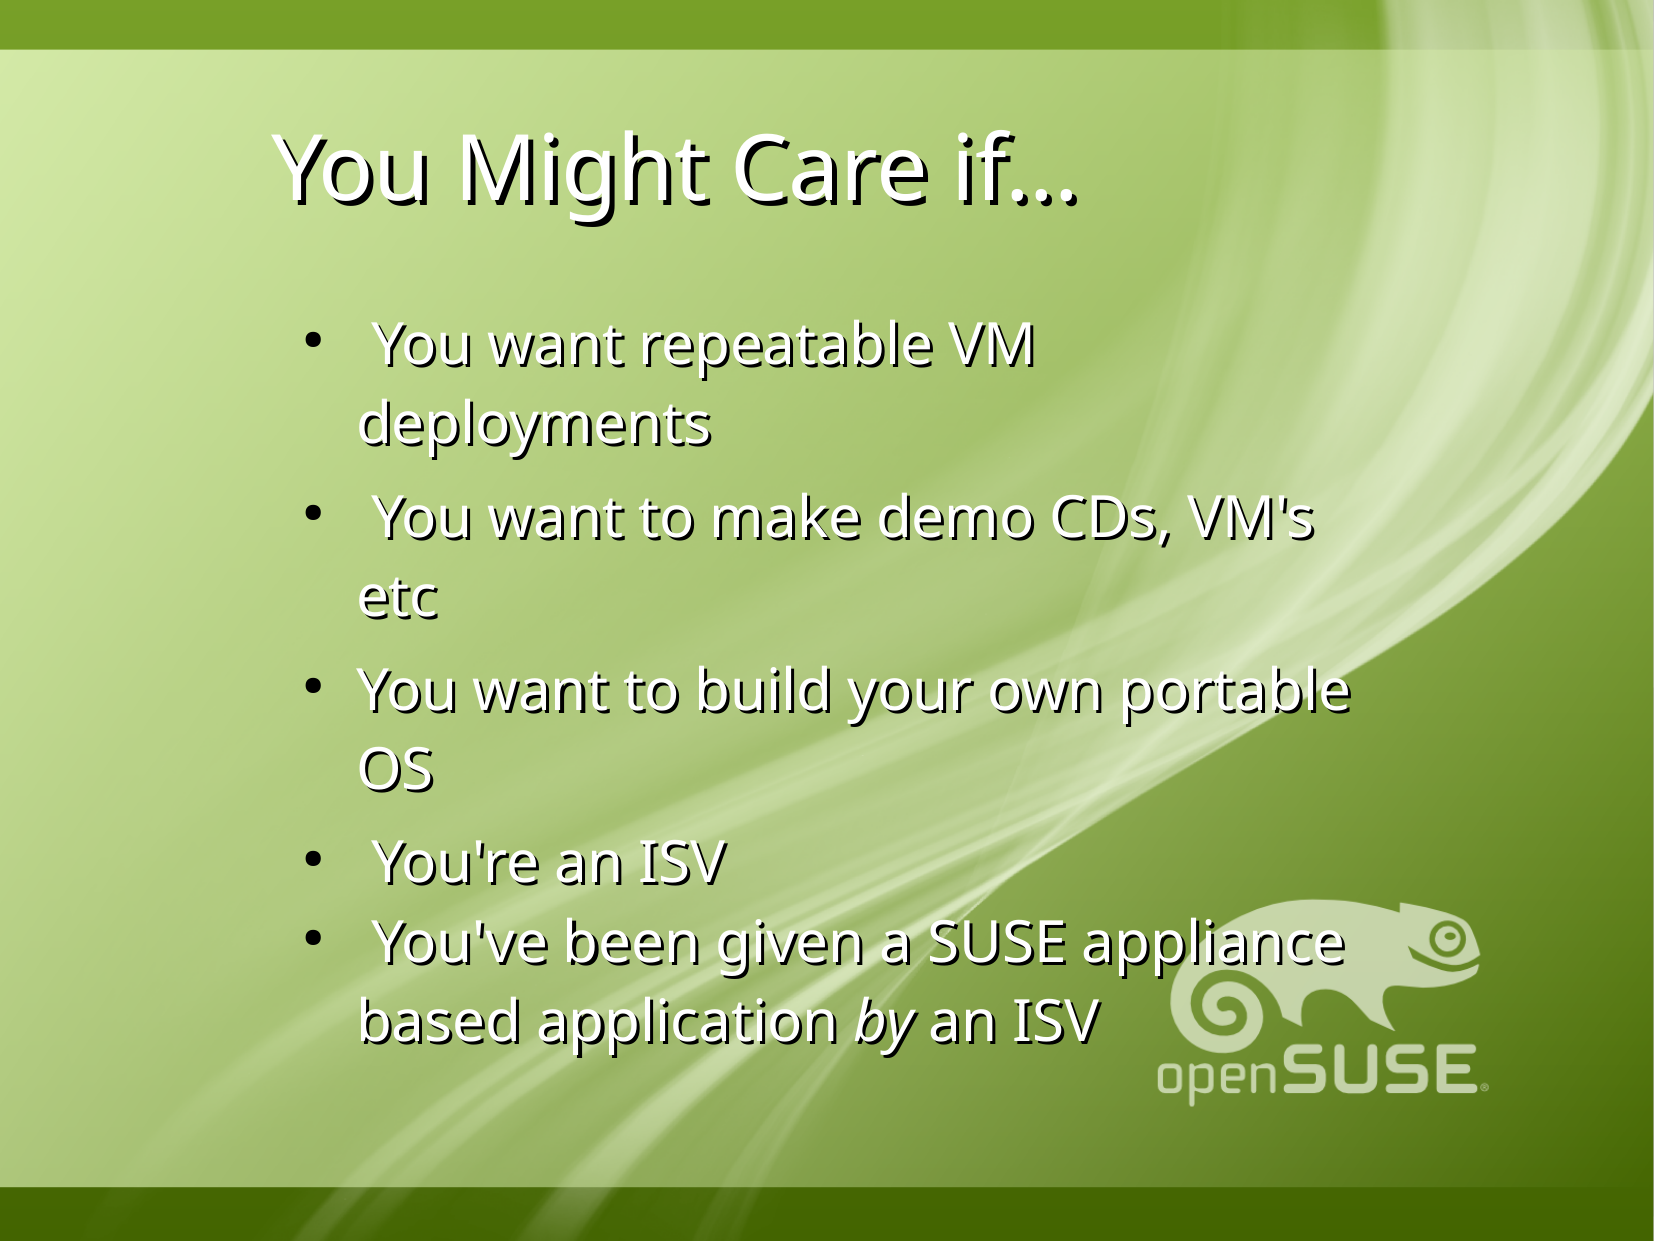

# You Might Care if...
 You want repeatable VM deployments
 You want to make demo CDs, VM's etc
You want to build your own portable OS
 You're an ISV
 You've been given a SUSE appliance based application by an ISV